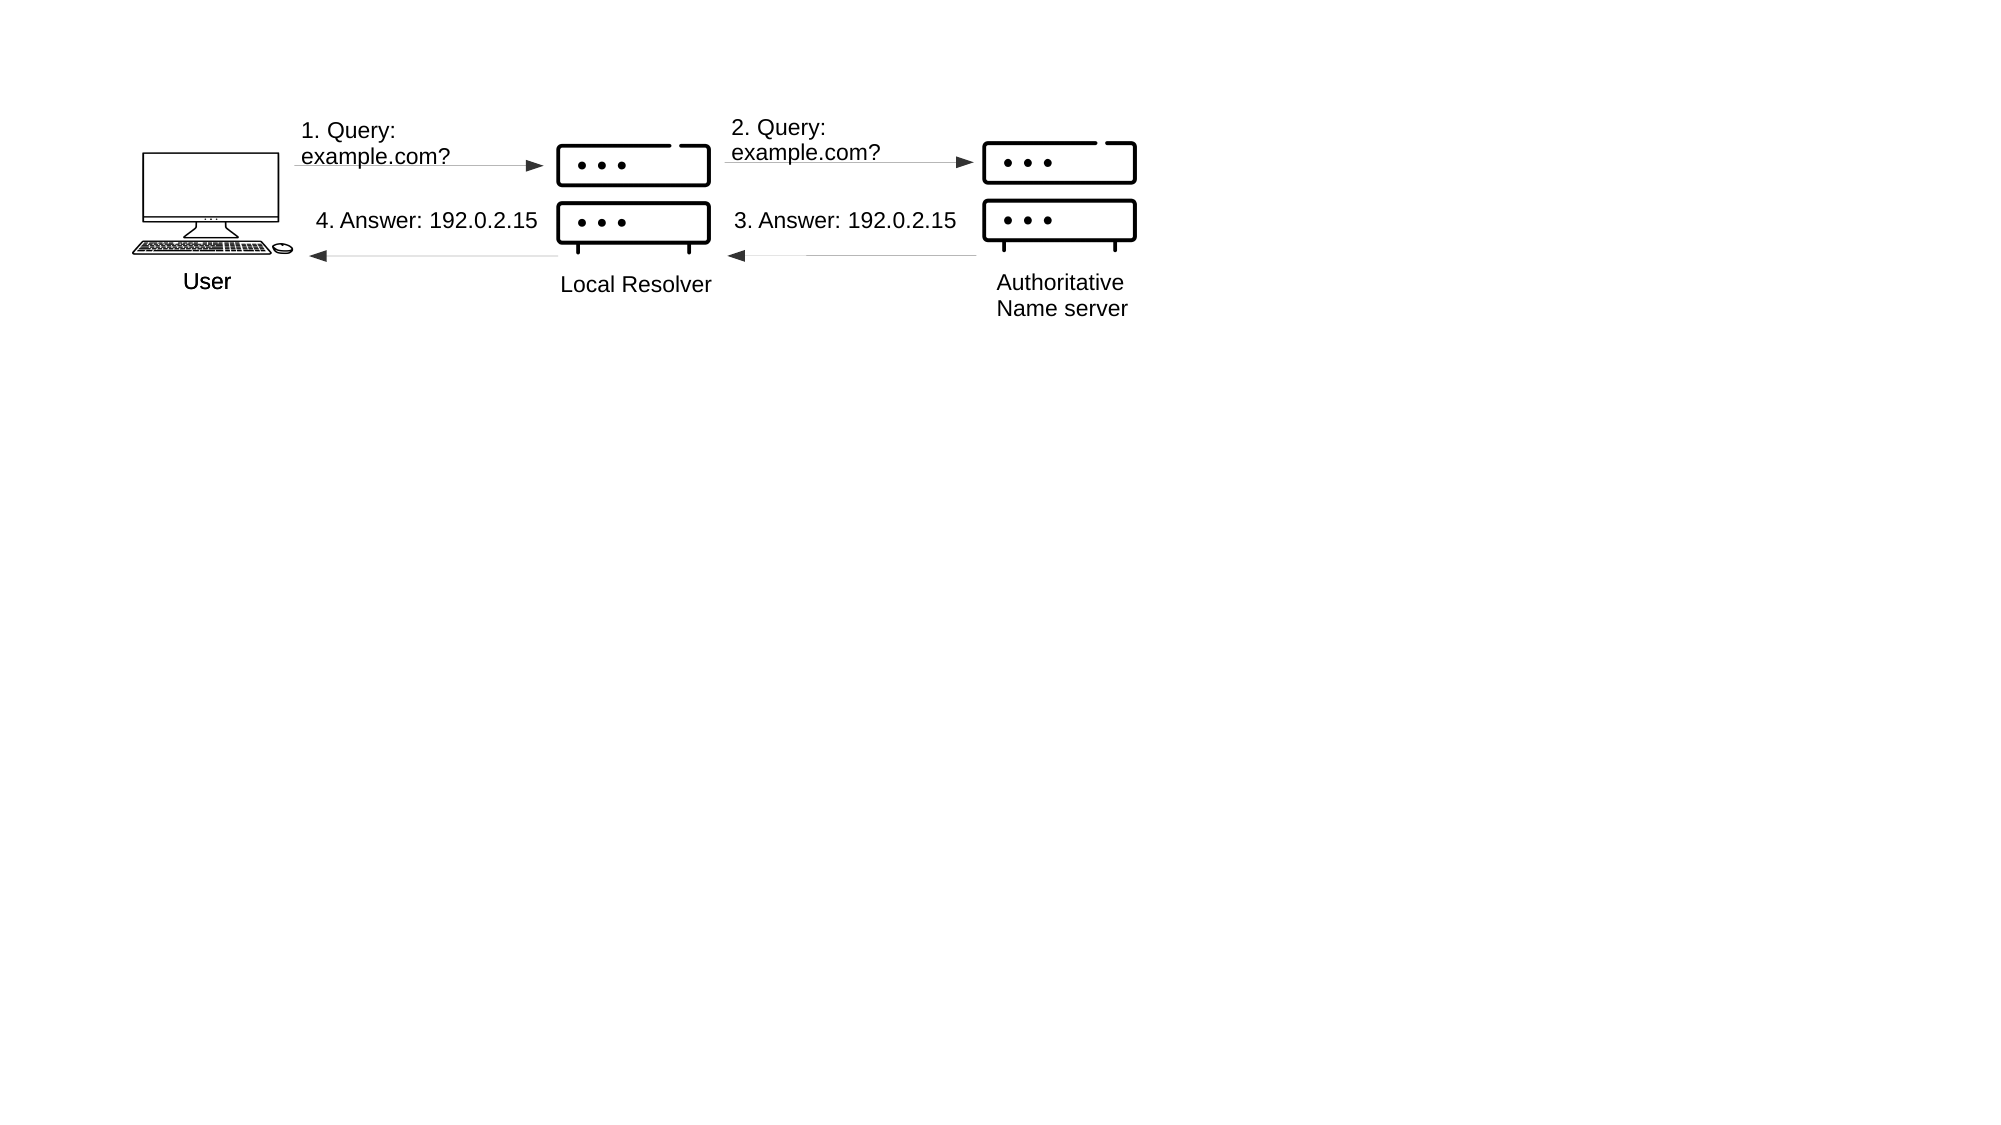

2. Query: example.com?
1. Query: example.com?
3. Answer: 192.0.2.15
4. Answer: 192.0.2.15
User
User
Authoritative
Name server
Local Resolver